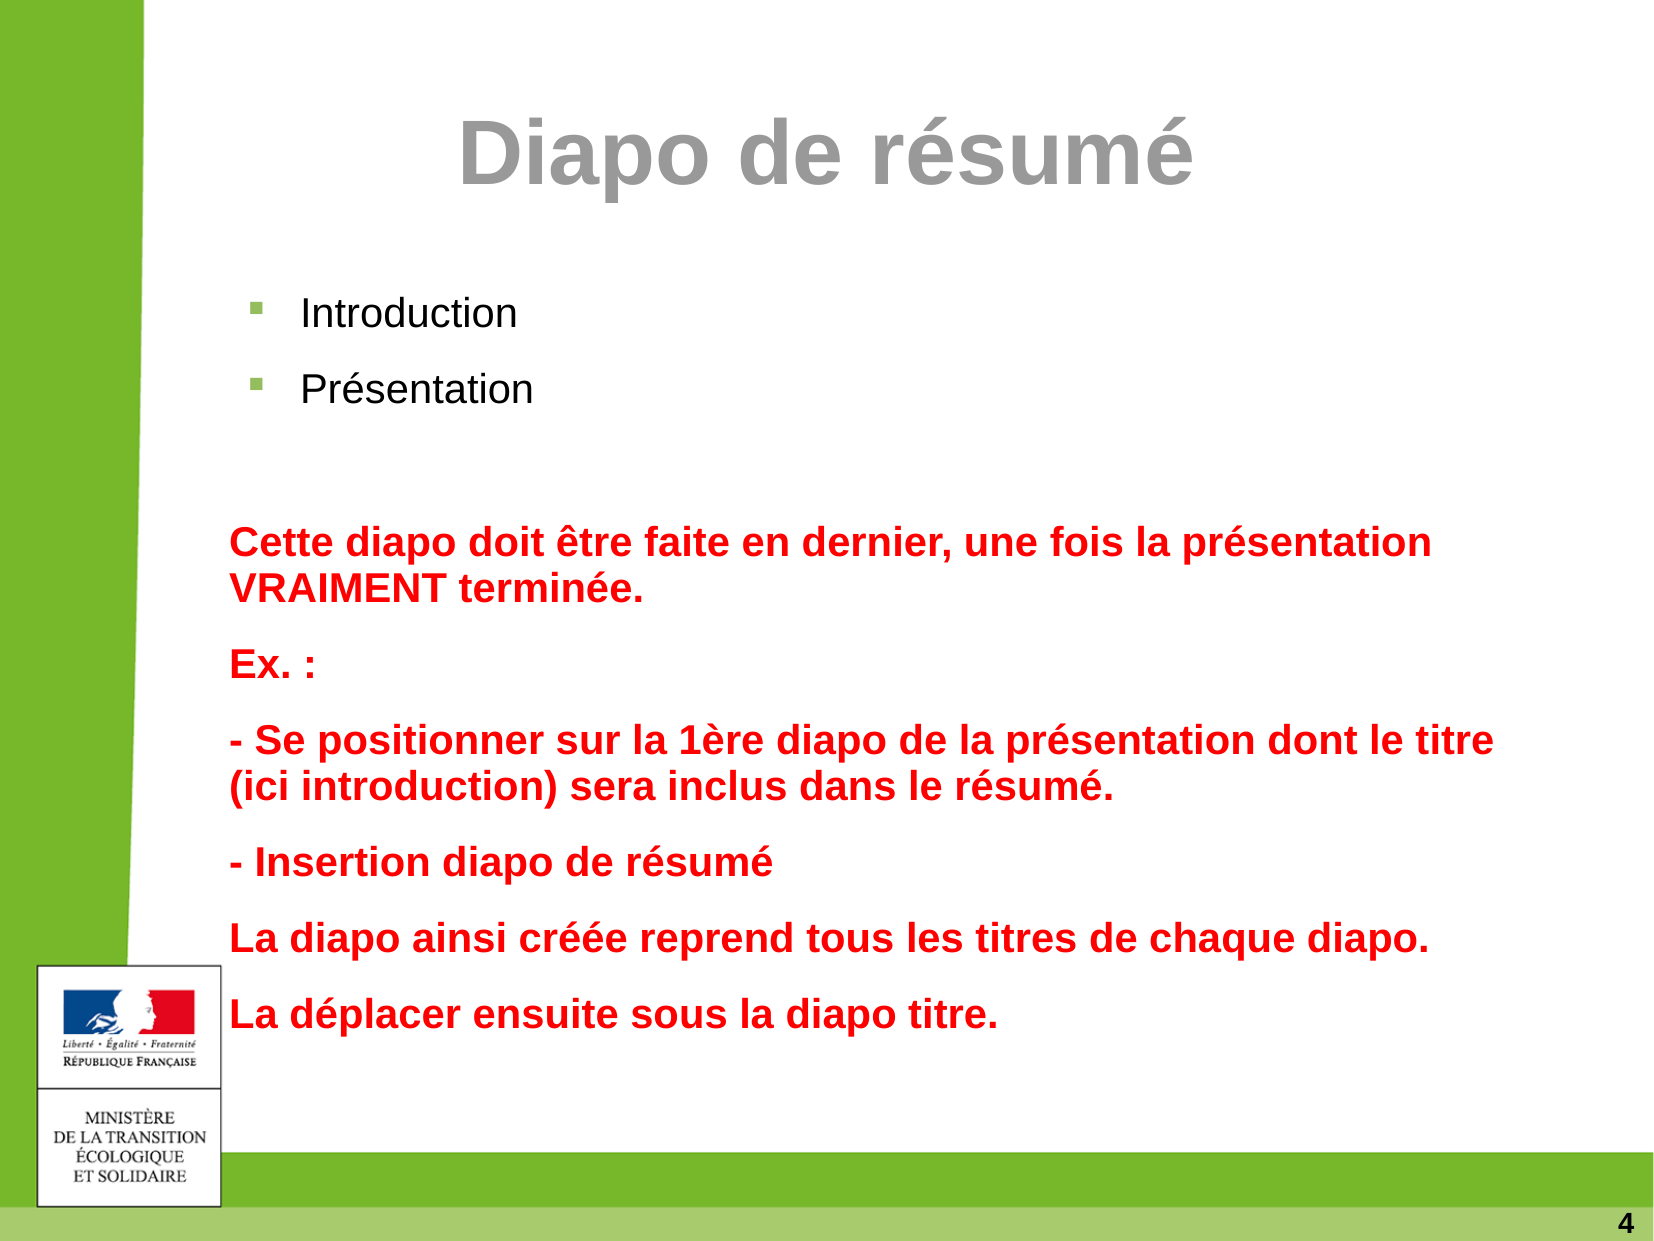

# Diapo de résumé
Introduction
Présentation
Cette diapo doit être faite en dernier, une fois la présentation VRAIMENT terminée.
Ex. :
- Se positionner sur la 1ère diapo de la présentation dont le titre (ici introduction) sera inclus dans le résumé.
- Insertion diapo de résumé
La diapo ainsi créée reprend tous les titres de chaque diapo.
La déplacer ensuite sous la diapo titre.